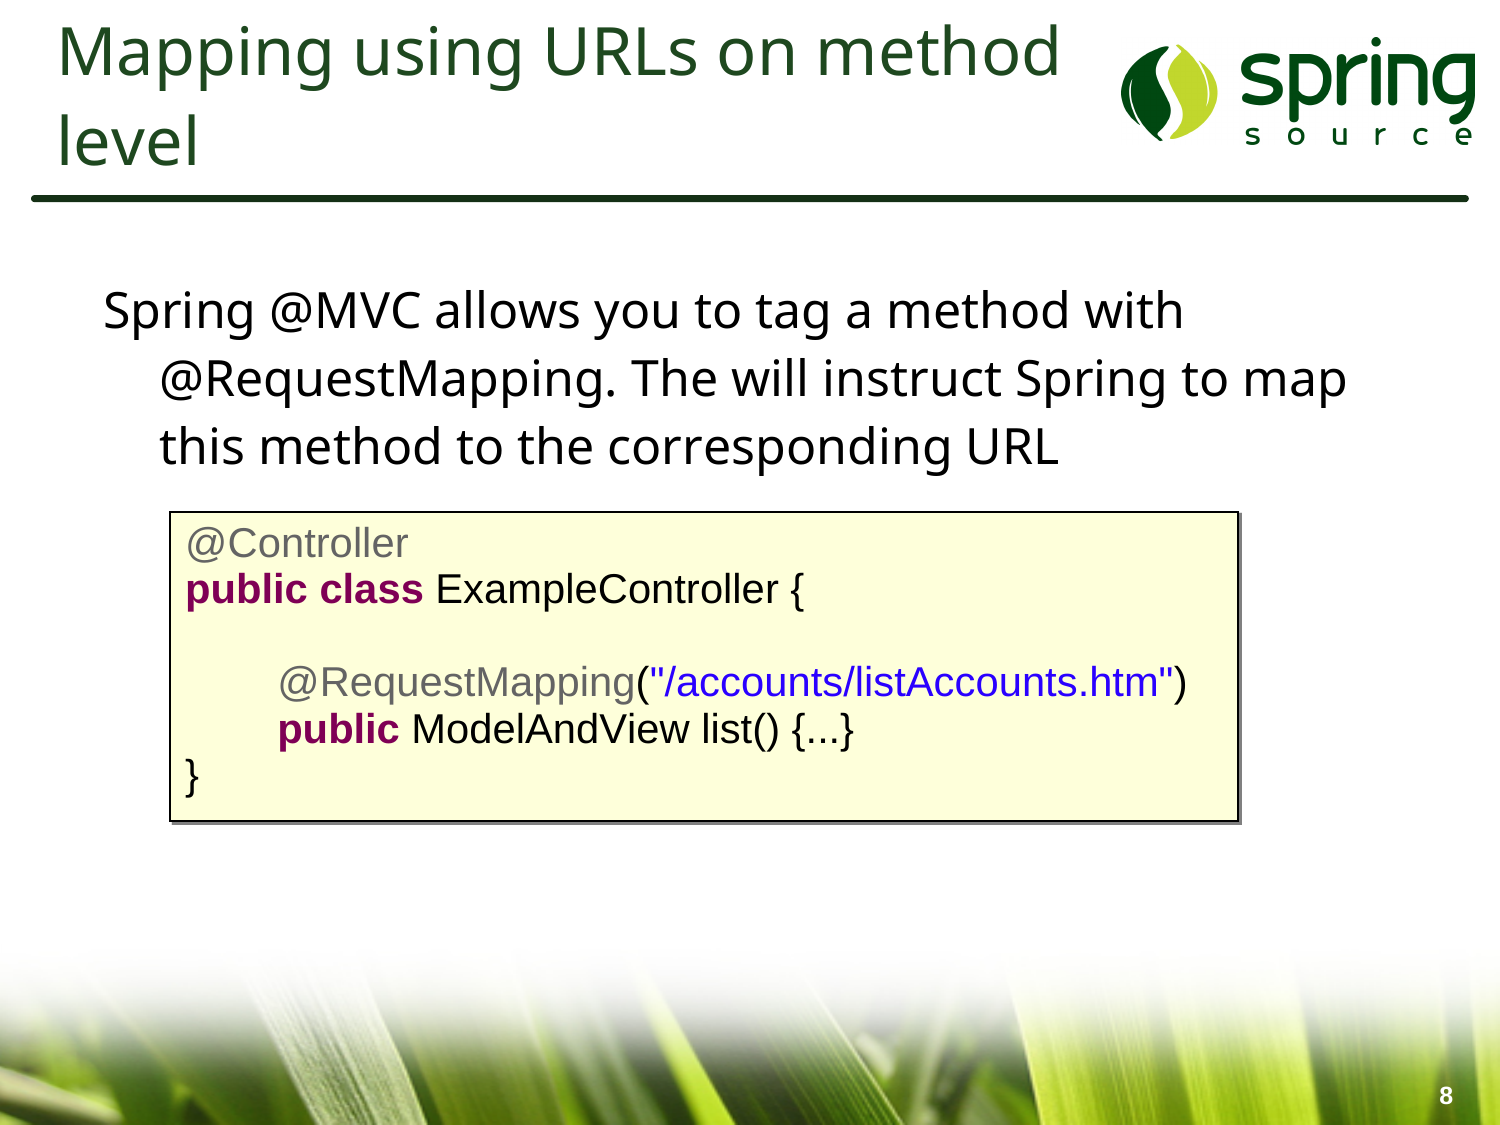

# Mapping using URLs on method level
Spring @MVC allows you to tag a method with @RequestMapping. The will instruct Spring to map this method to the corresponding URL
@Controller
public class ExampleController {
 @RequestMapping("/accounts/listAccounts.htm")
 public ModelAndView list() {...}
}